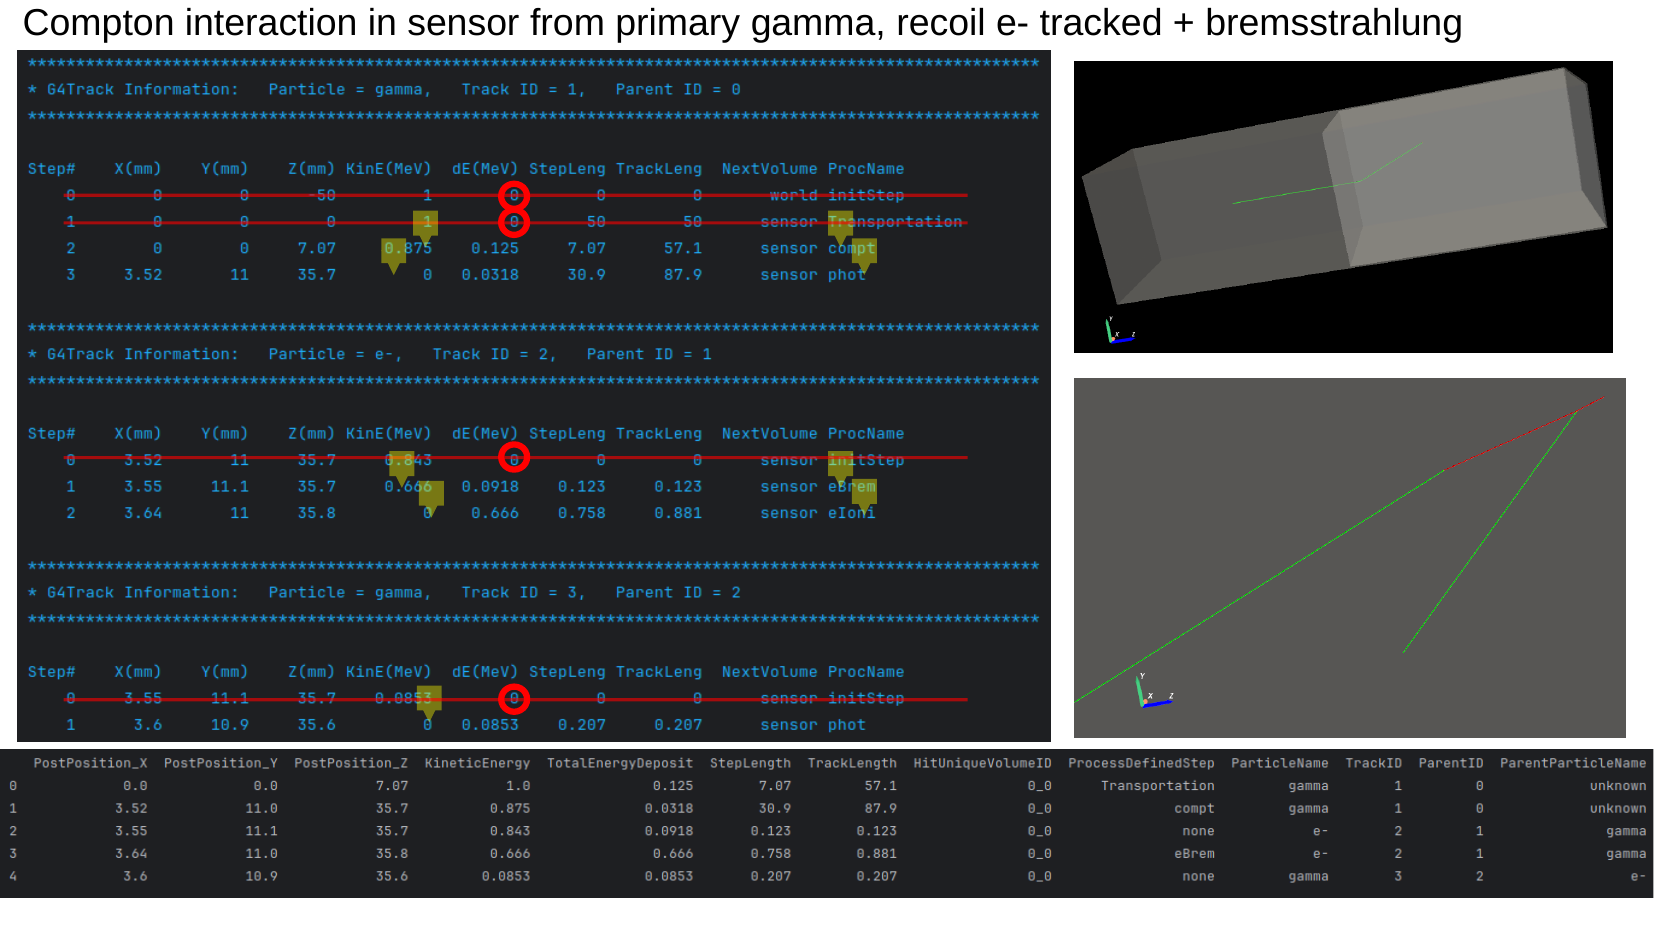

Compton interaction in sensor from primary gamma, recoil e- tracked + bremsstrahlung